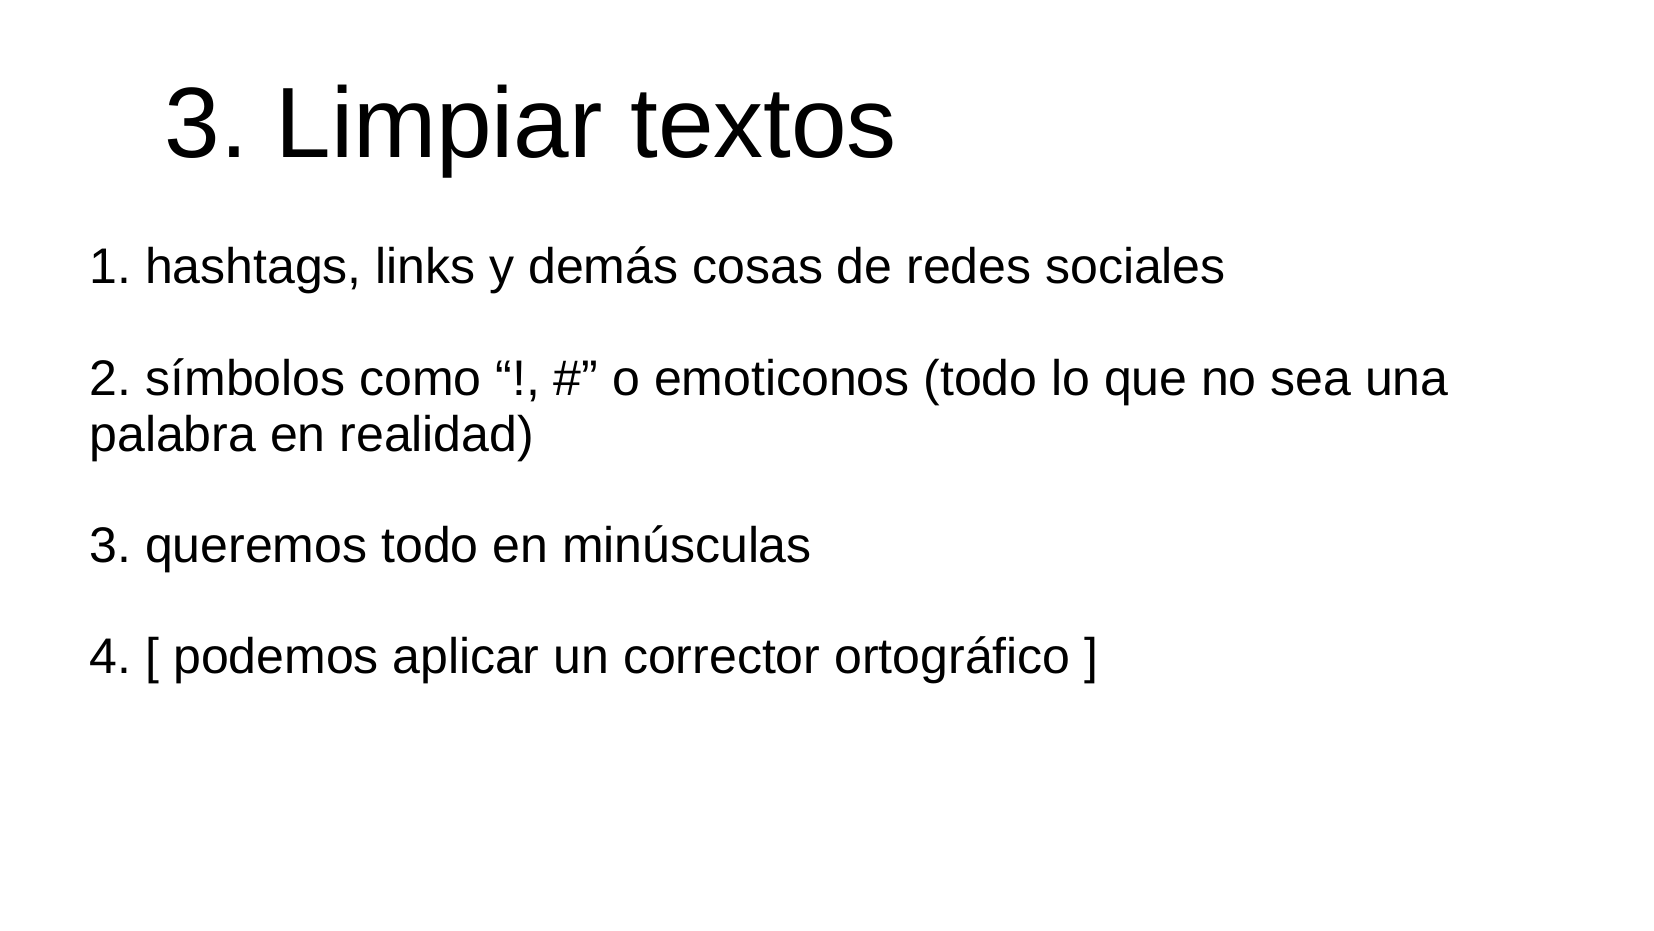

3. Limpiar textos
1. hashtags, links y demás cosas de redes sociales
2. símbolos como “!, #” o emoticonos (todo lo que no sea una palabra en realidad)
3. queremos todo en minúsculas
4. [ podemos aplicar un corrector ortográfico ]